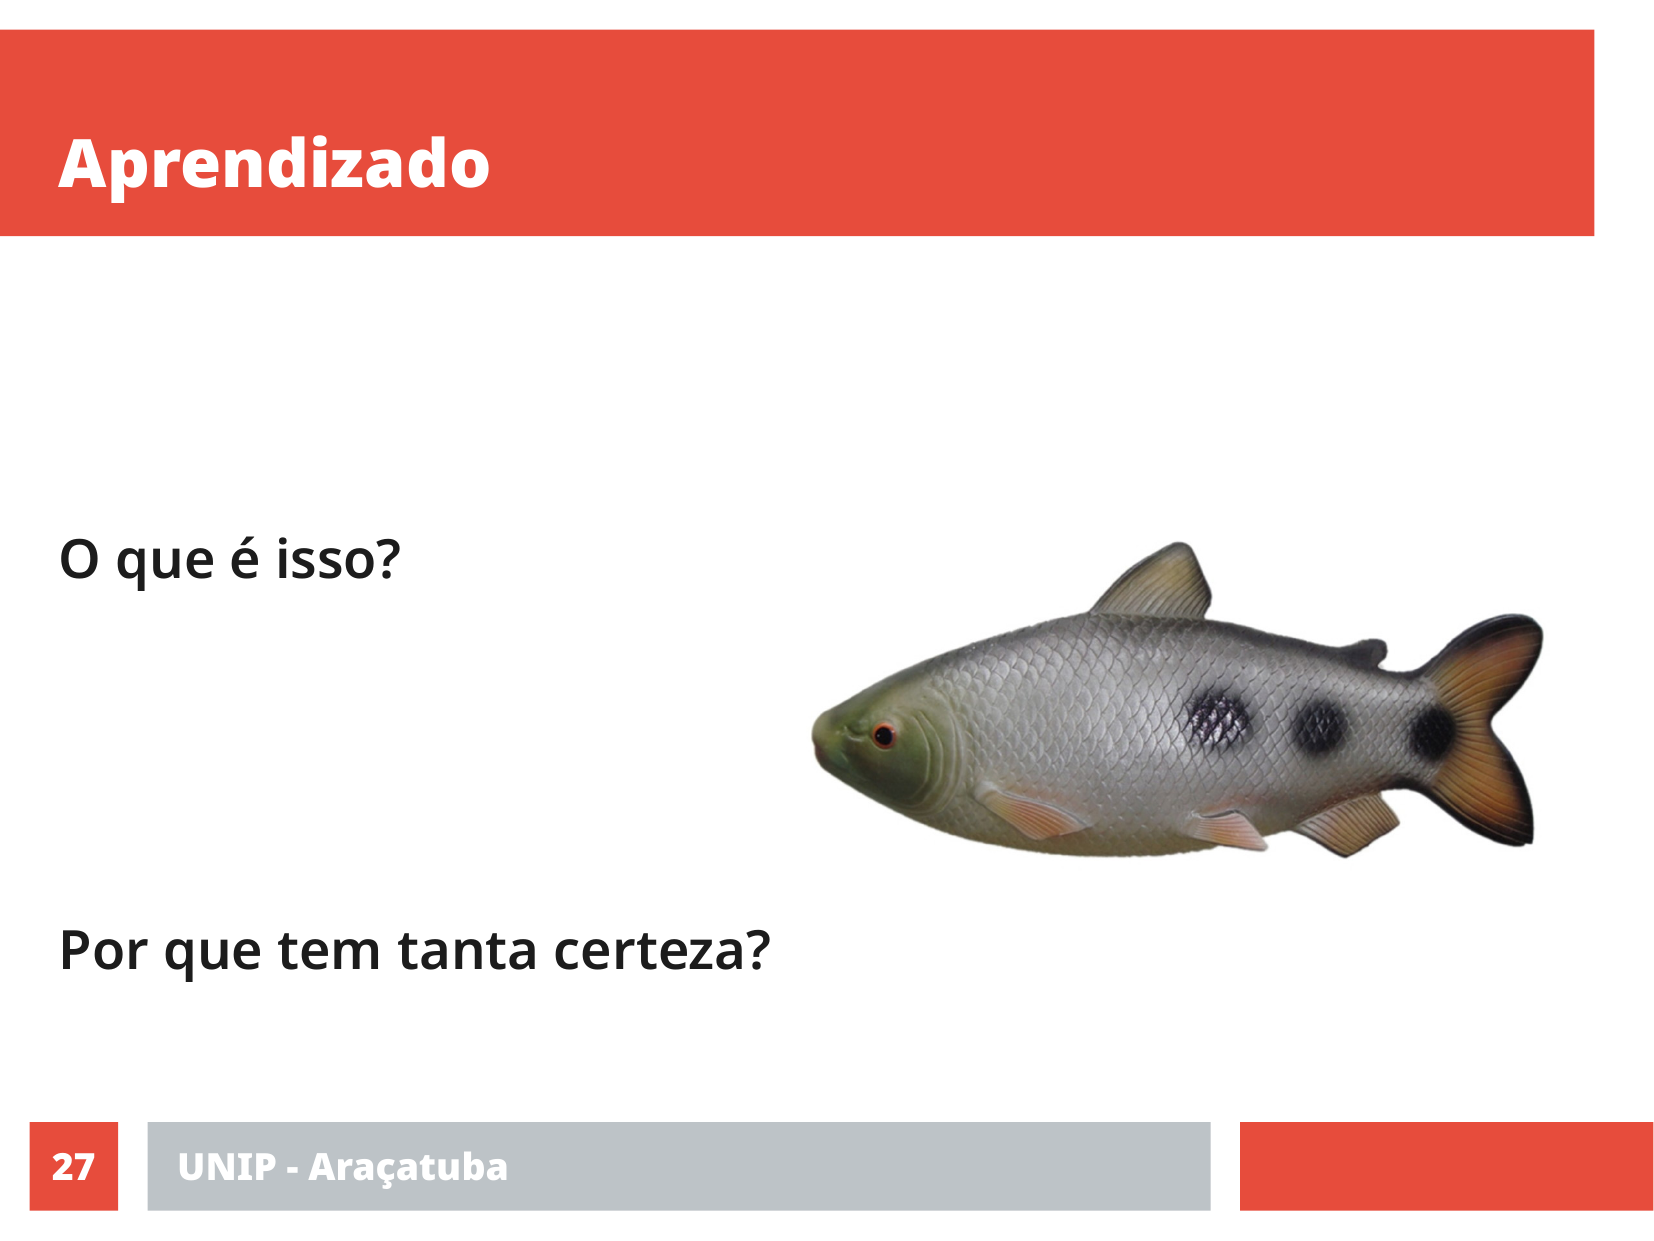

# Aprendizado
O que é isso?
Por que tem tanta certeza?
27
UNIP - Araçatuba